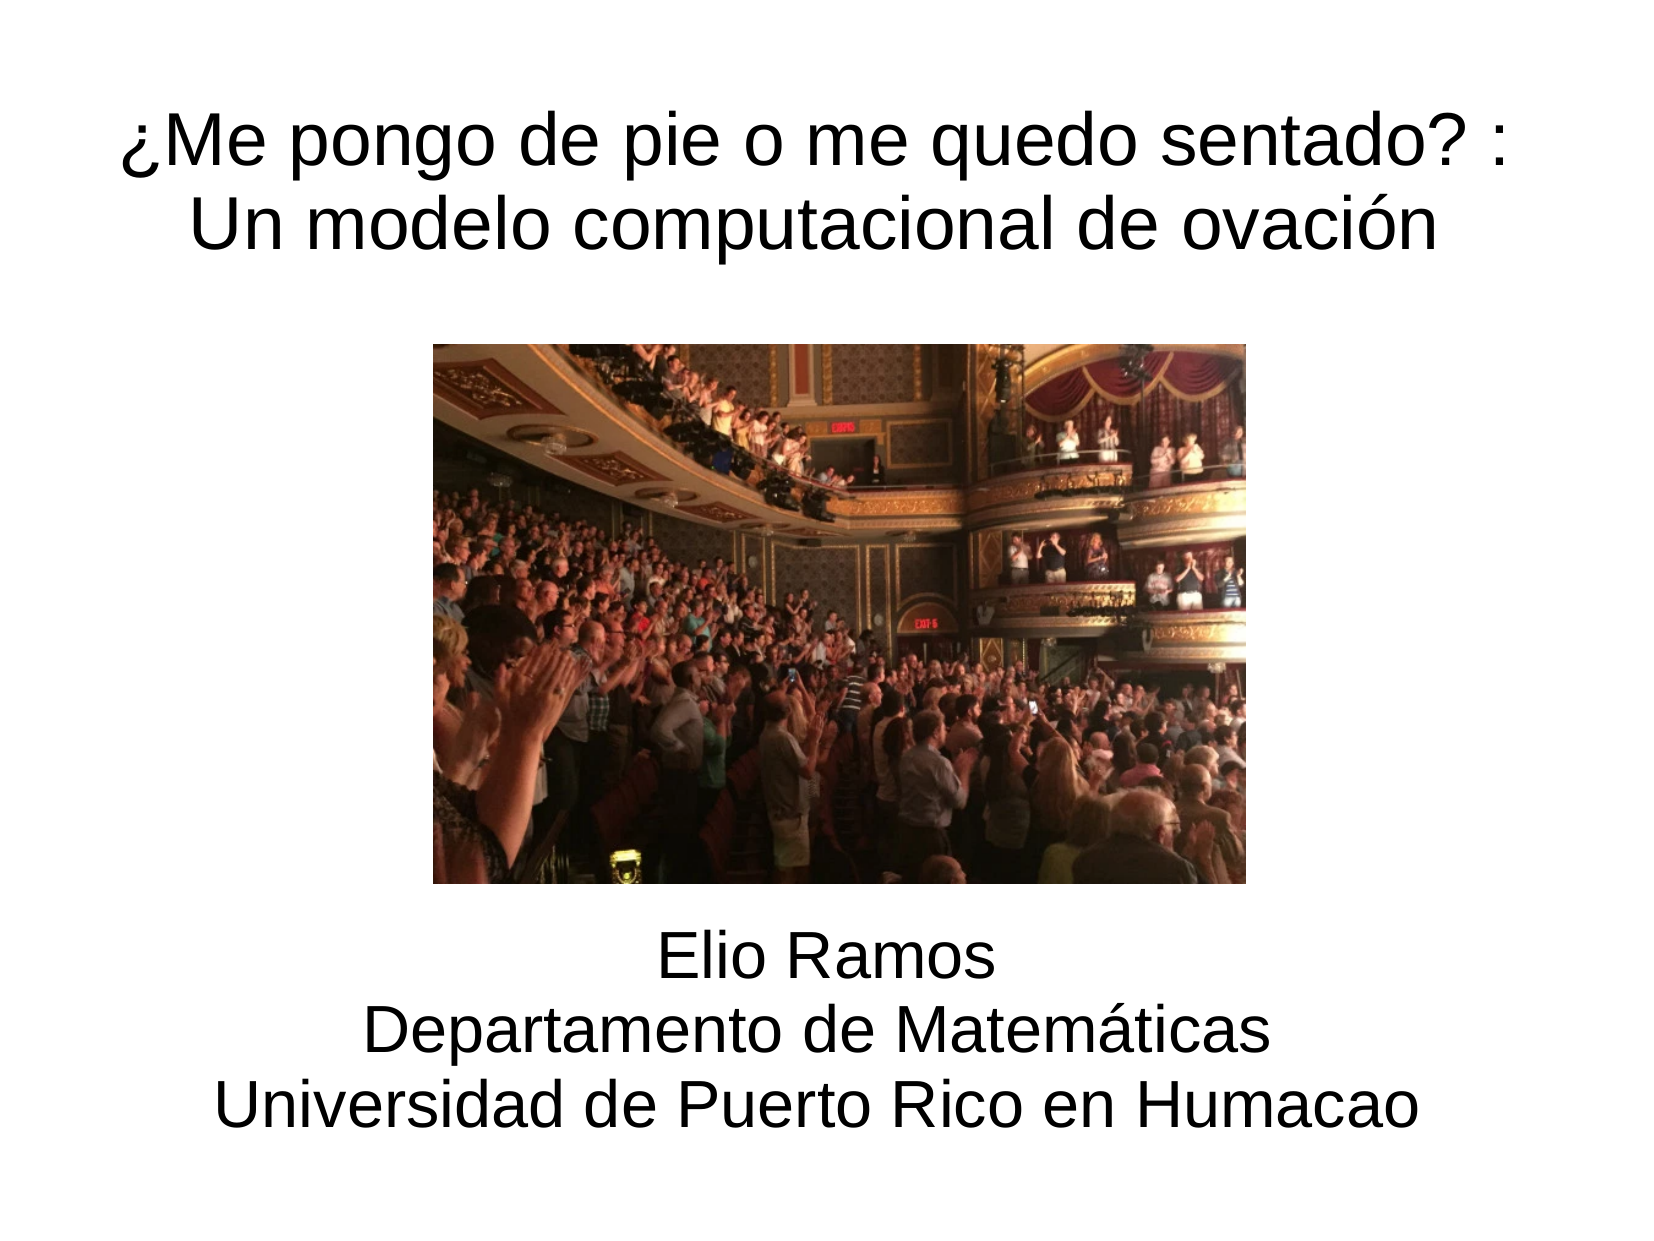

# ¿Me pongo de pie o me quedo sentado? : Un modelo computacional de ovación
Elio Ramos
Departamento de Matemáticas
Universidad de Puerto Rico en Humacao